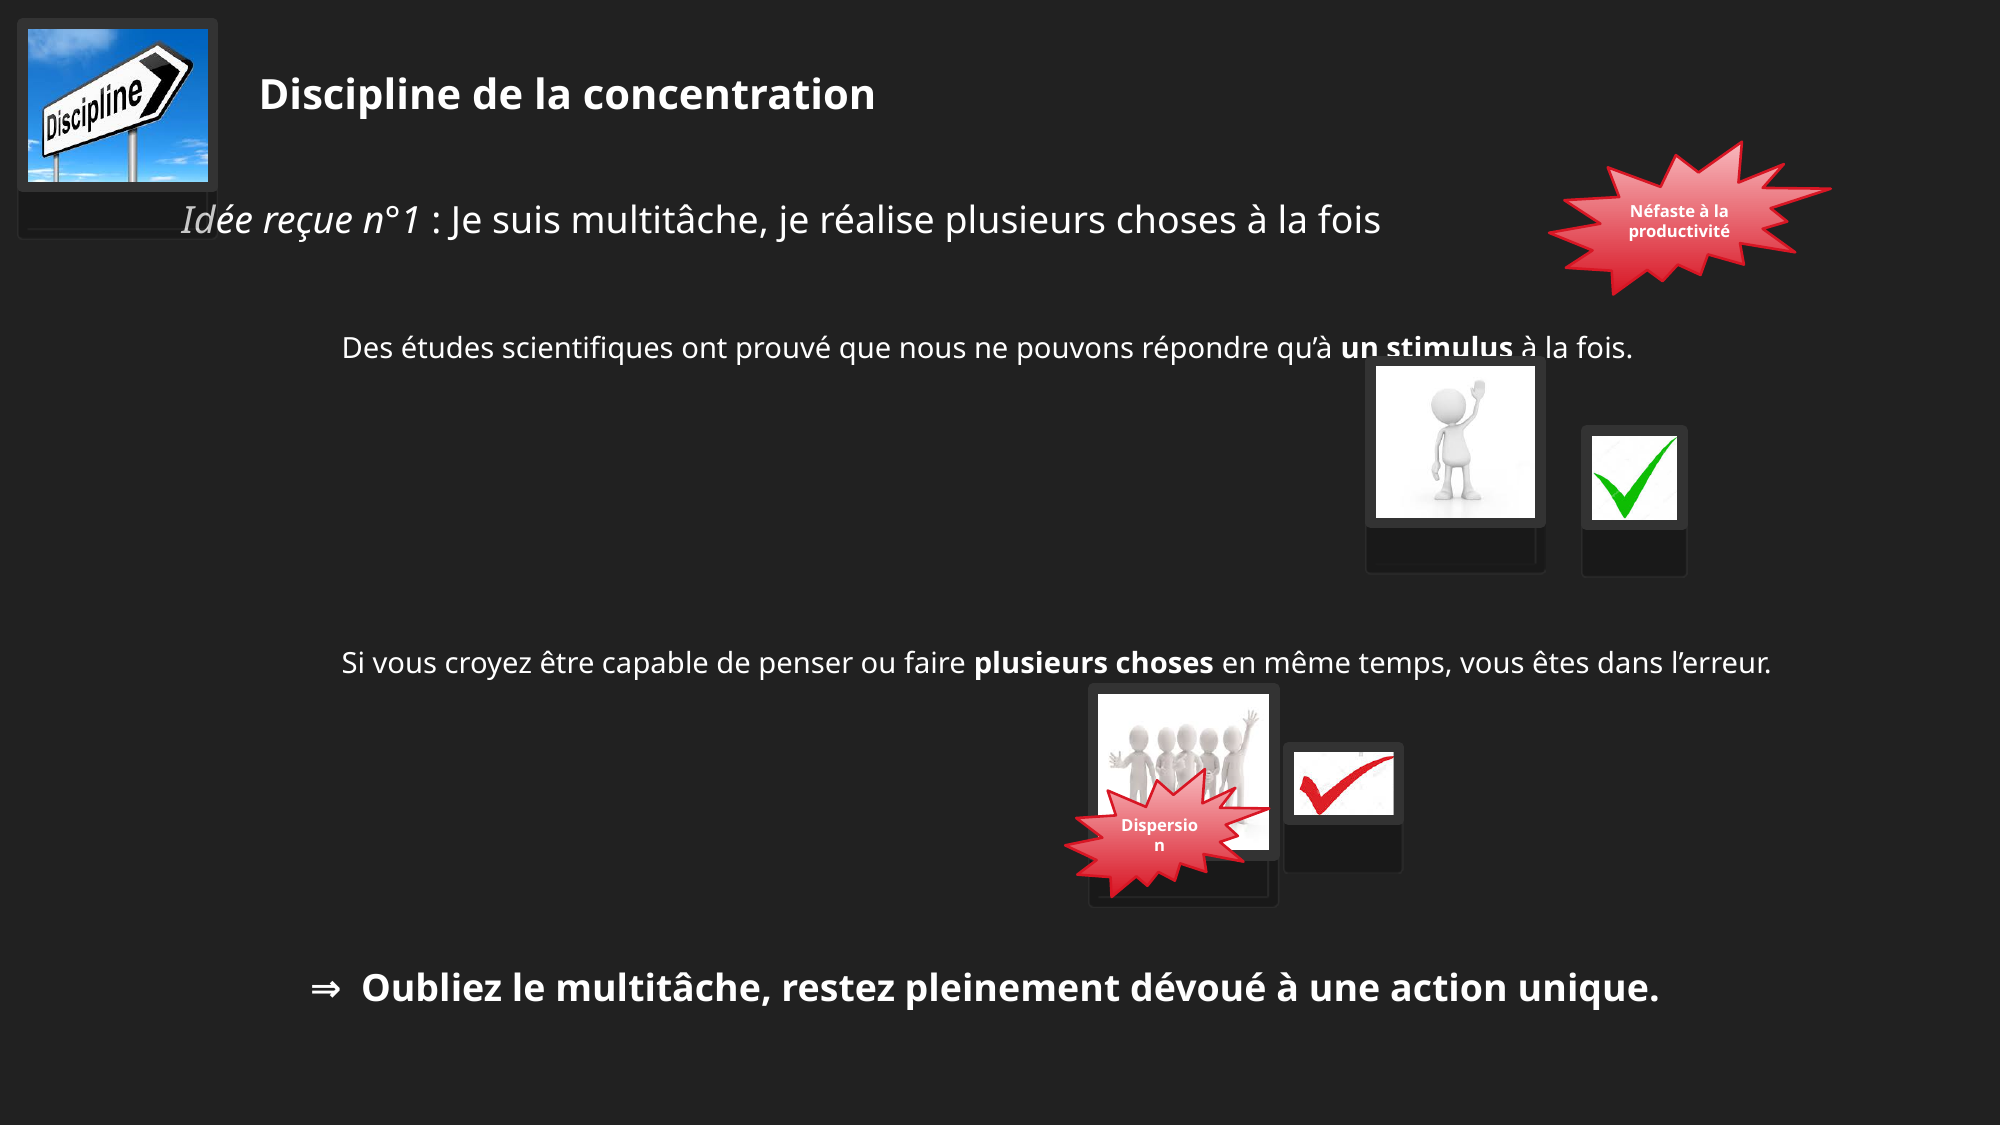

Discipline de la concentration
Néfaste à la productivité
Idée reçue n°1 : Je suis multitâche, je réalise plusieurs choses à la fois
Des études scientifiques ont prouvé que nous ne pouvons répondre qu’à un stimulus à la fois.
Si vous croyez être capable de penser ou faire plusieurs choses en même temps, vous êtes dans l’erreur.
Dispersion
⇒ Oubliez le multitâche, restez pleinement dévoué à une action unique.